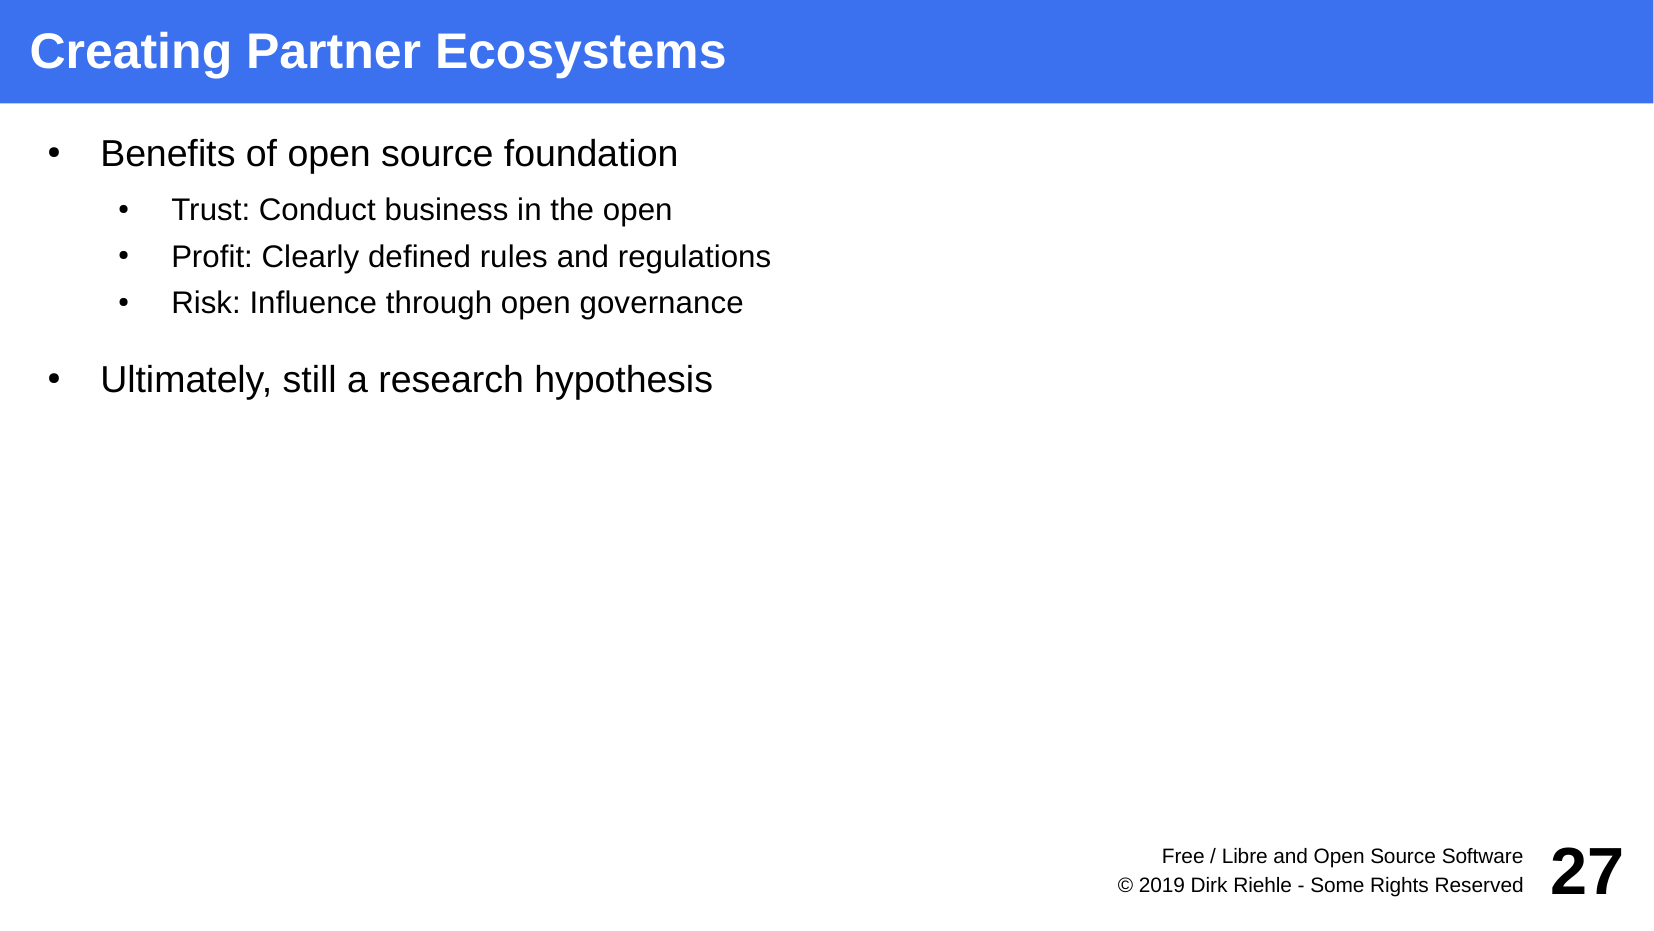

# Creating Partner Ecosystems
Benefits of open source foundation
Trust: Conduct business in the open
Profit: Clearly defined rules and regulations
Risk: Influence through open governance
Ultimately, still a research hypothesis
Free / Libre and Open Source Software
27
© 2019 Dirk Riehle - Some Rights Reserved